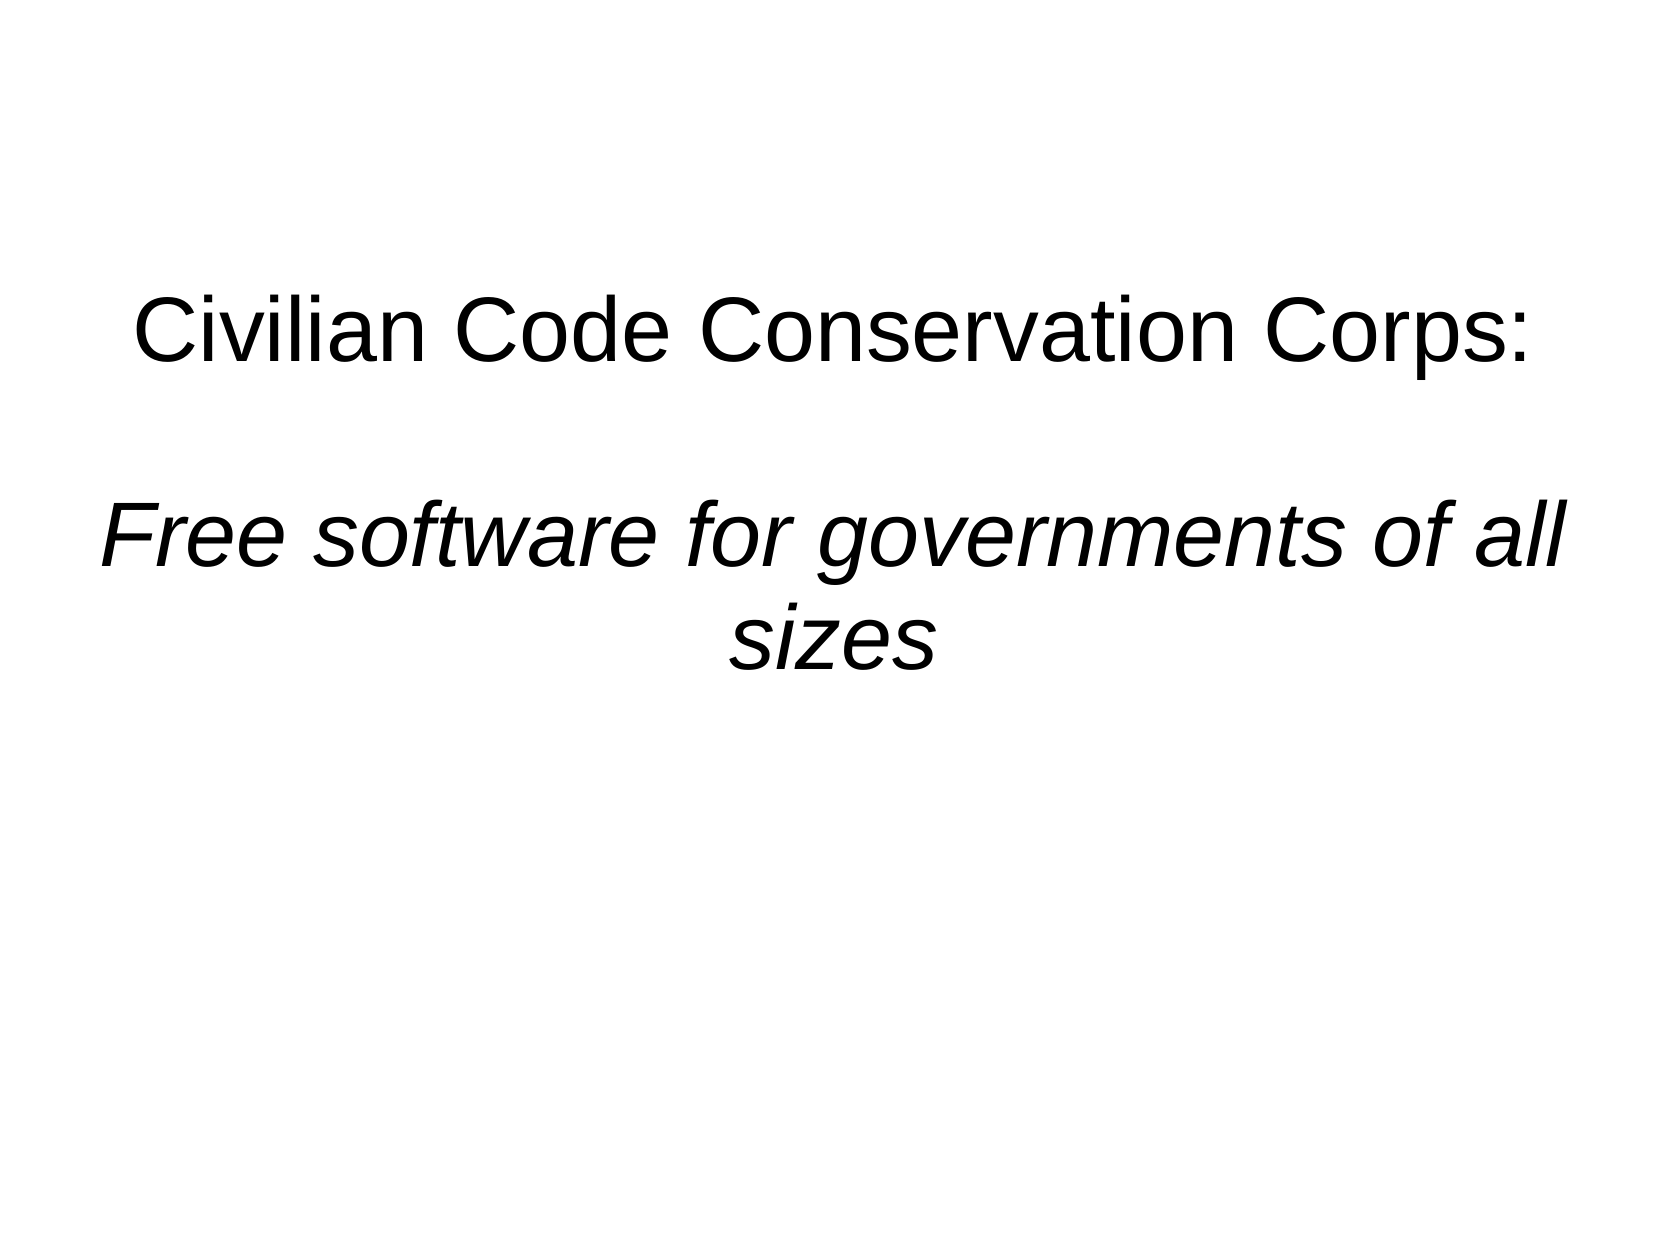

# Civilian Code Conservation Corps: Free software for governments of all sizes